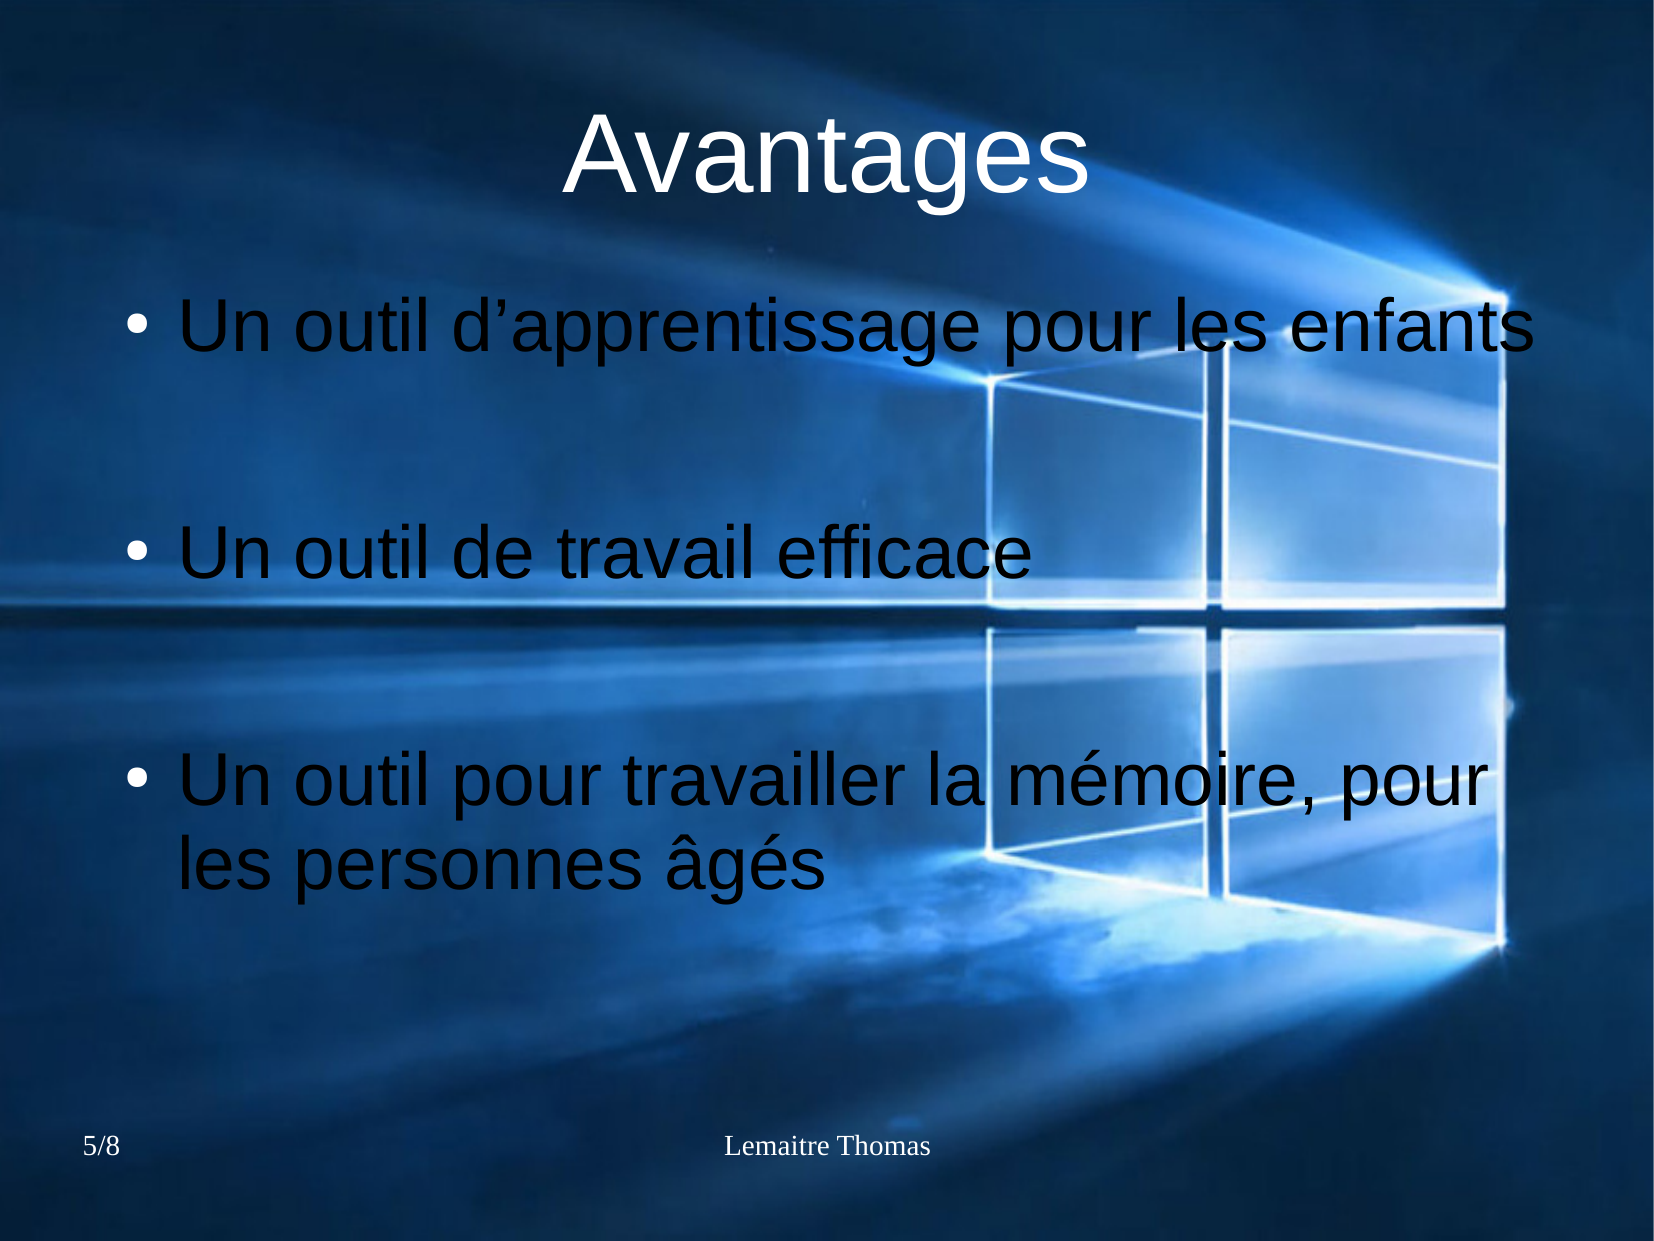

# Avantages
Un outil d’apprentissage pour les enfants
Un outil de travail efficace
Un outil pour travailler la mémoire, pour les personnes âgés